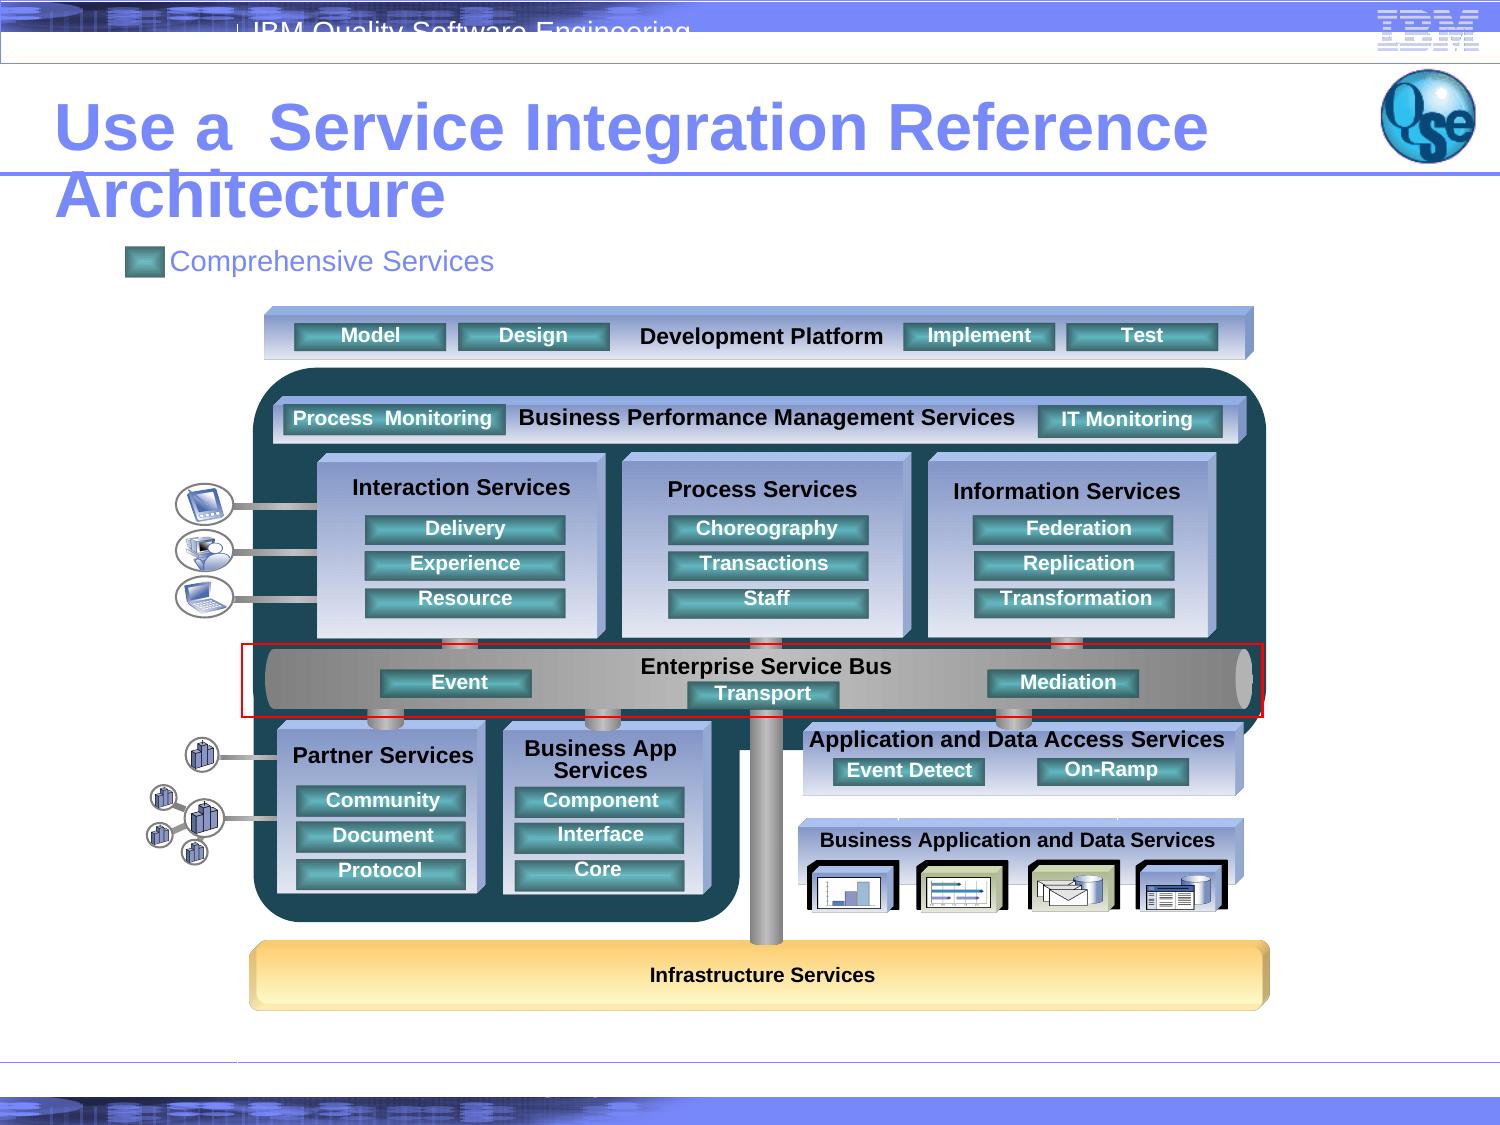

# Use a Service Integration Reference Architecture
Comprehensive Services
Development Platform
Model
Design
Implement
Test
 Business Performance Management Services
Process Monitoring
IT Monitoring
Interaction Services
Process Services
Information Services
 Delivery
 Experience
 Resource
 Choreography
Transactions
 Staff
 Federation
 Replication
Transformation
Enterprise Service Bus
Event
Mediation
Transport
Application and Data Access Services
Business App Services
Partner Services
On-Ramp
Event Detect
 Component
 Interface
Core
 Community
 Document
Protocol
Business Application and Data Services
Enterprise Applications and Data
Infrastructure Services
47